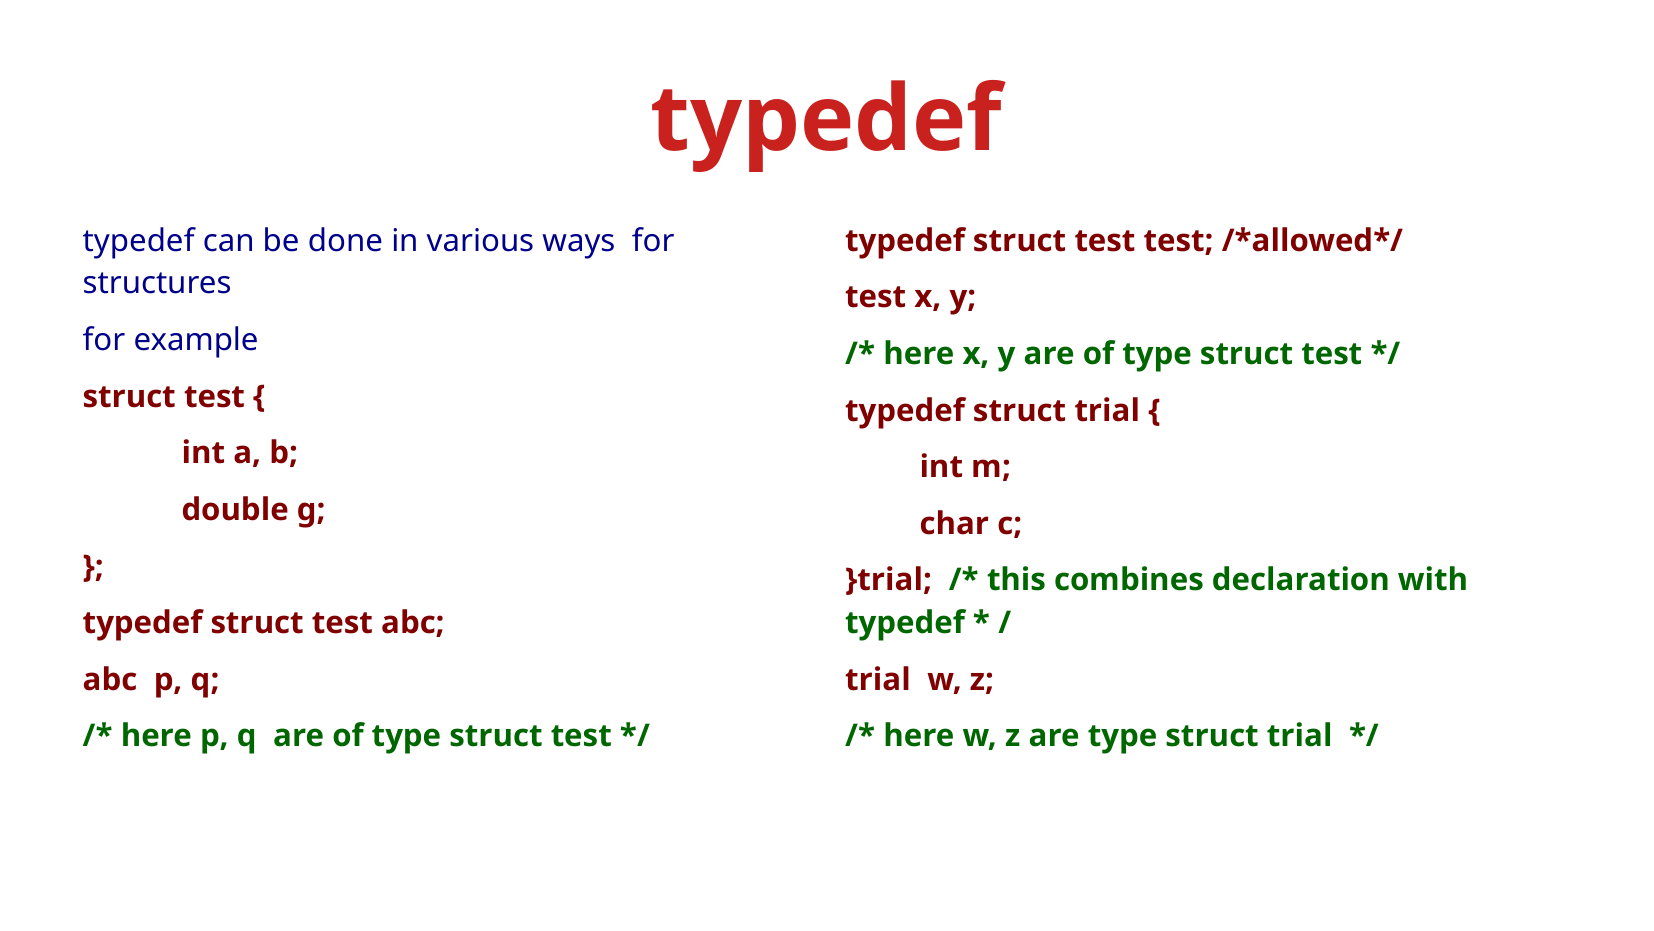

# typedef
typedef can be done in various ways for structures
for example
struct test {
 int a, b;
 double g;
};
typedef struct test abc;
abc p, q;
/* here p, q are of type struct test */
typedef struct test test; /*allowed*/
test x, y;
/* here x, y are of type struct test */
typedef struct trial {
 int m;
 char c;
}trial; /* this combines declaration with typedef * /
trial w, z;
/* here w, z are type struct trial */